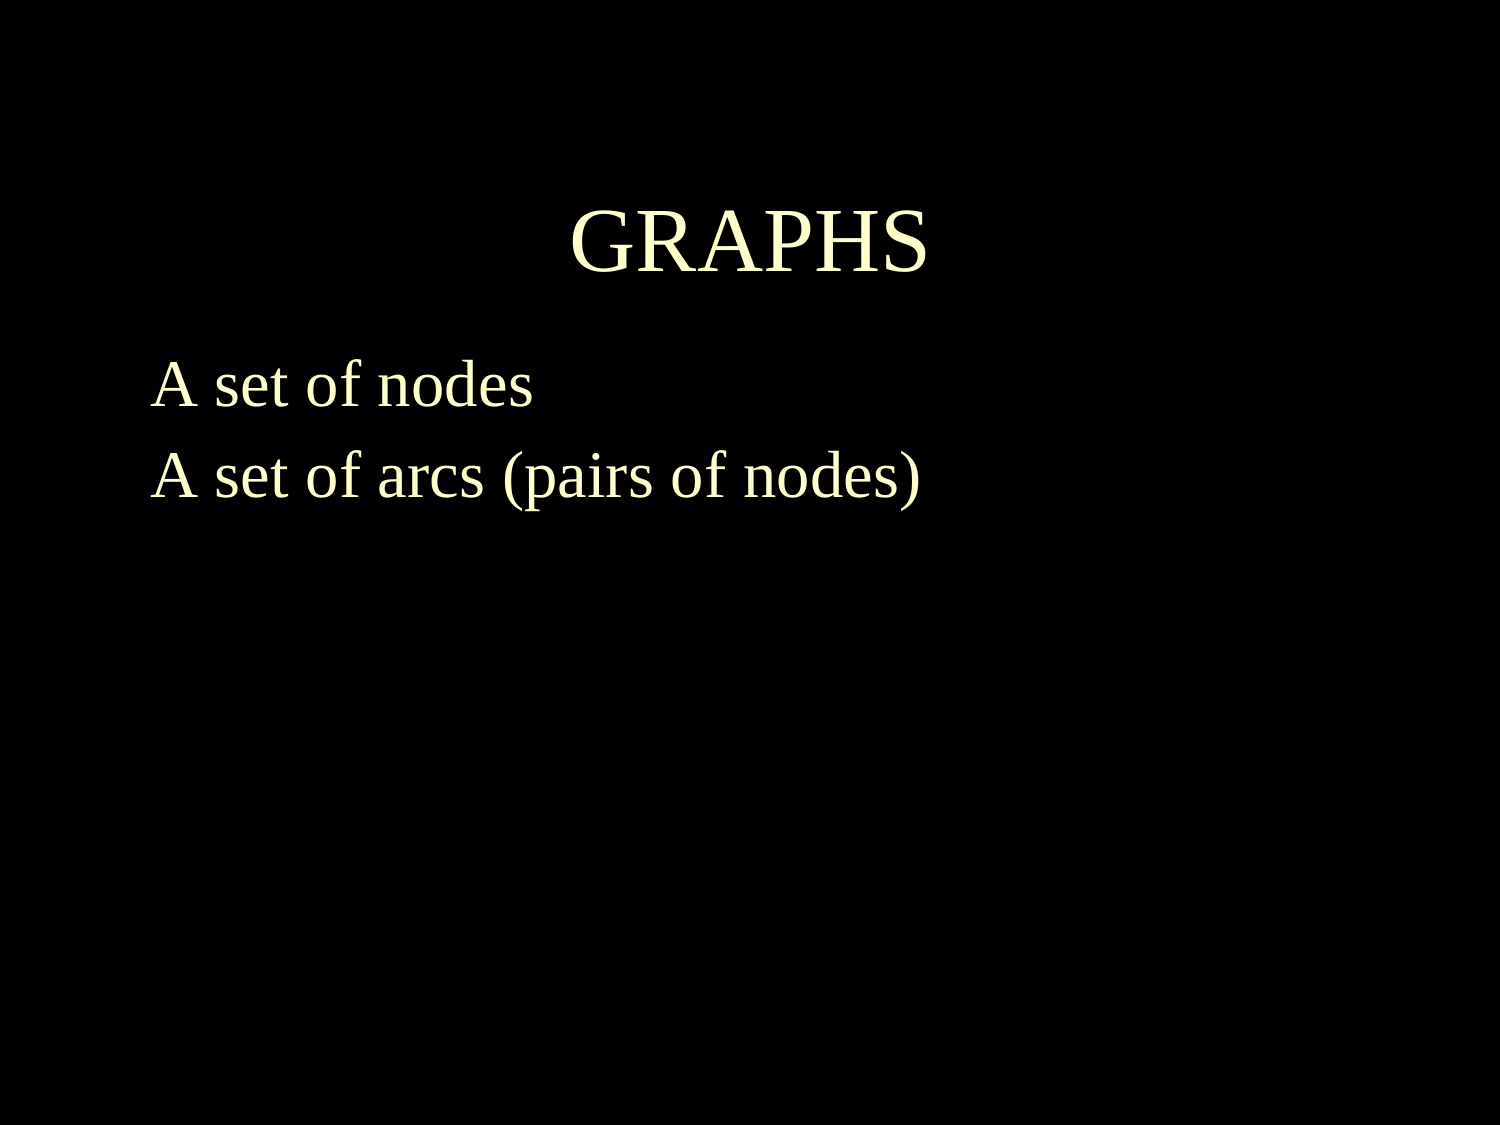

# GRAPHS
A set of nodes
A set of arcs (pairs of nodes)